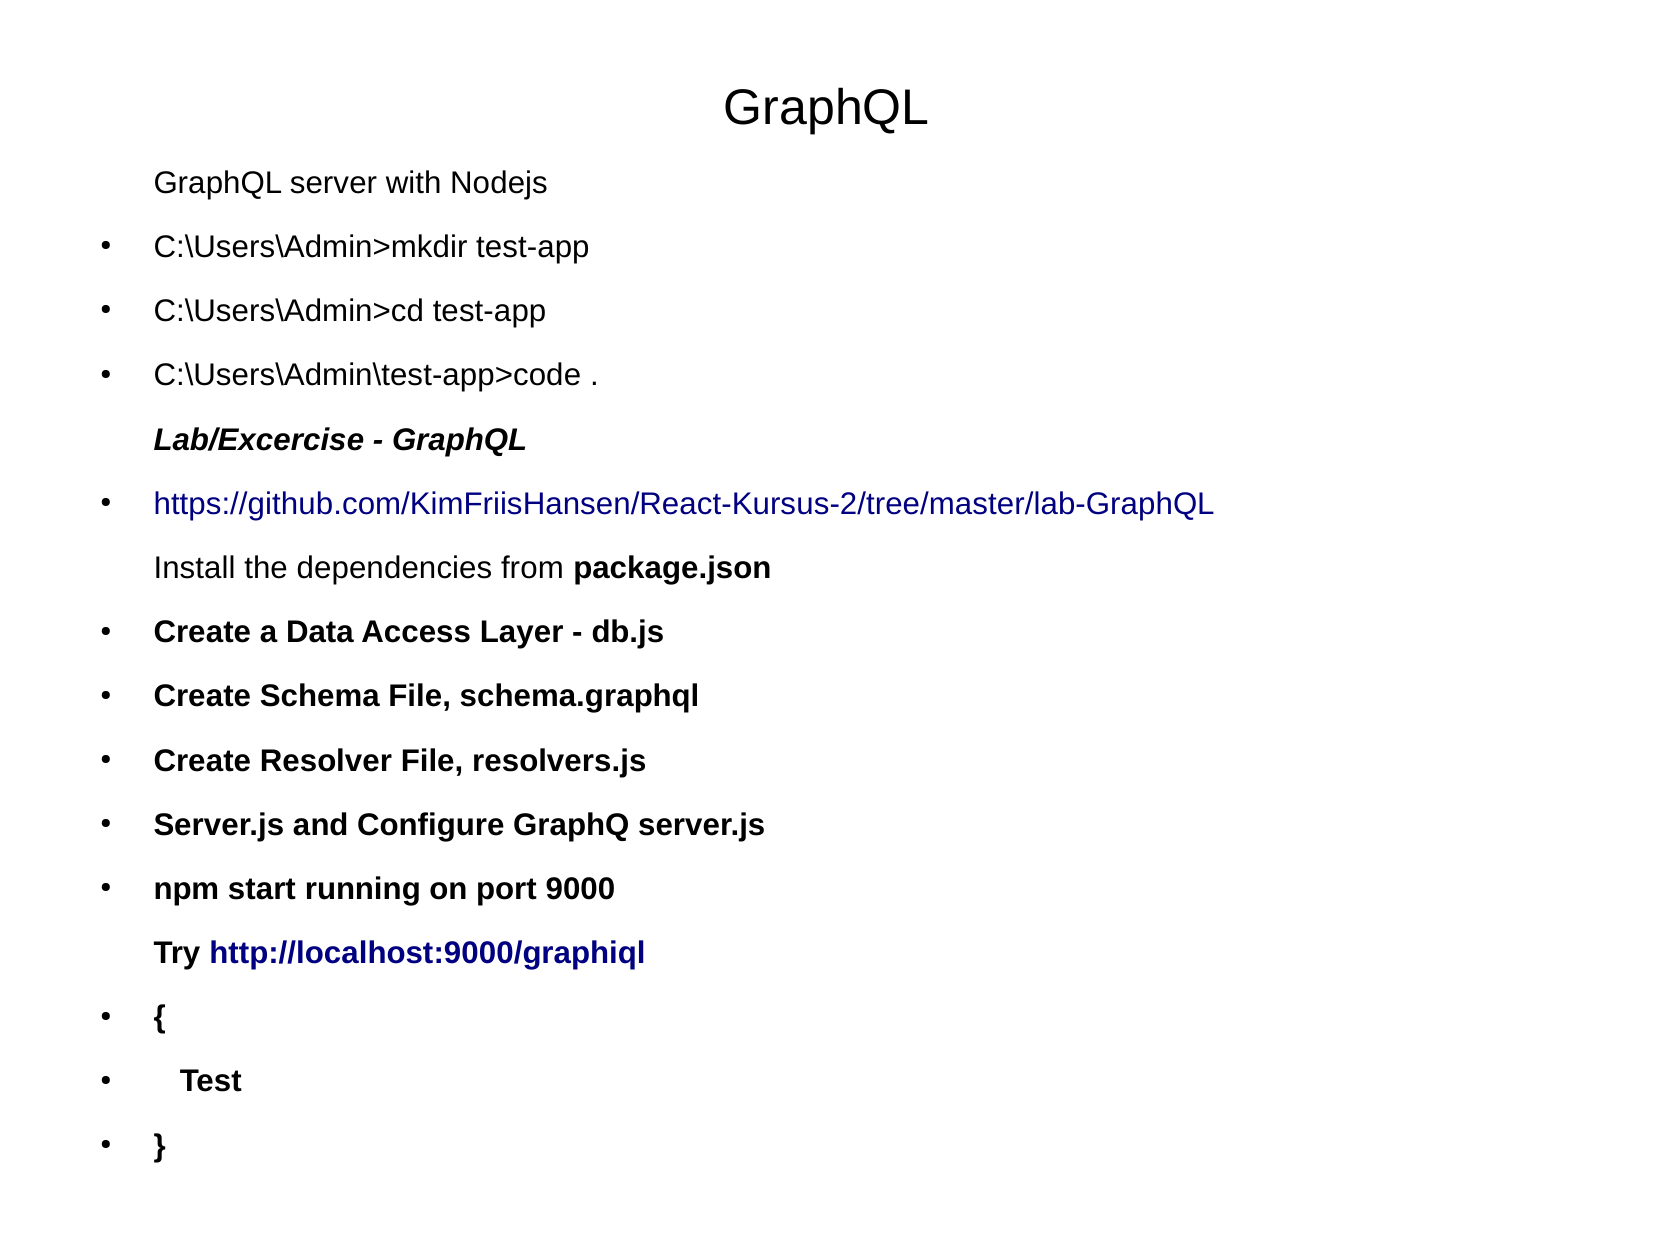

# GraphQL
GraphQL server with Nodejs
C:\Users\Admin>mkdir test-app
C:\Users\Admin>cd test-app
C:\Users\Admin\test-app>code .
Lab/Excercise - GraphQL
https://github.com/KimFriisHansen/React-Kursus-2/tree/master/lab-GraphQL
Install the dependencies from package.json
Create a Data Access Layer - db.js
Create Schema File, schema.graphql
Create Resolver File, resolvers.js
Server.js and Configure GraphQ server.js
npm start running on port 9000
Try http://localhost:9000/graphiql
{
 Test
}